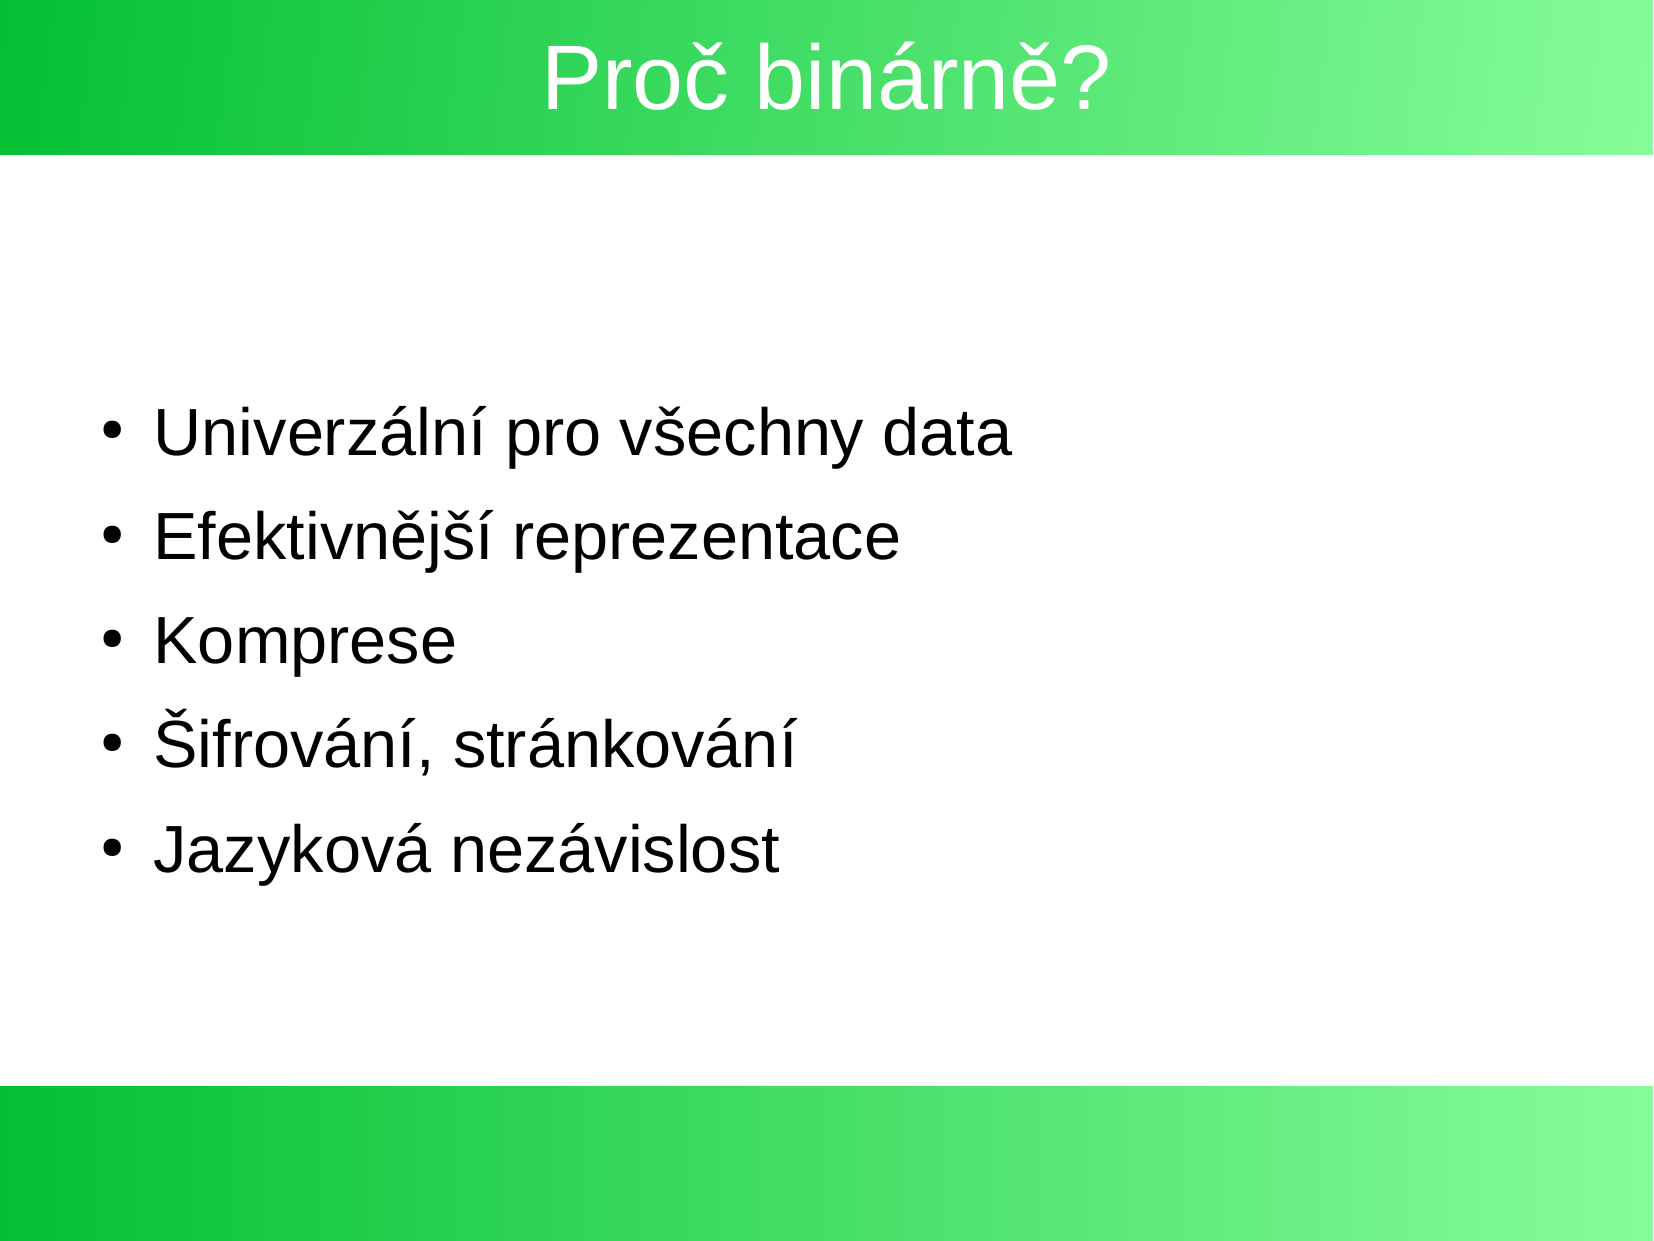

# Proč binárně?
Univerzální pro všechny data
Efektivnější reprezentace
Komprese
Šifrování, stránkování
Jazyková nezávislost